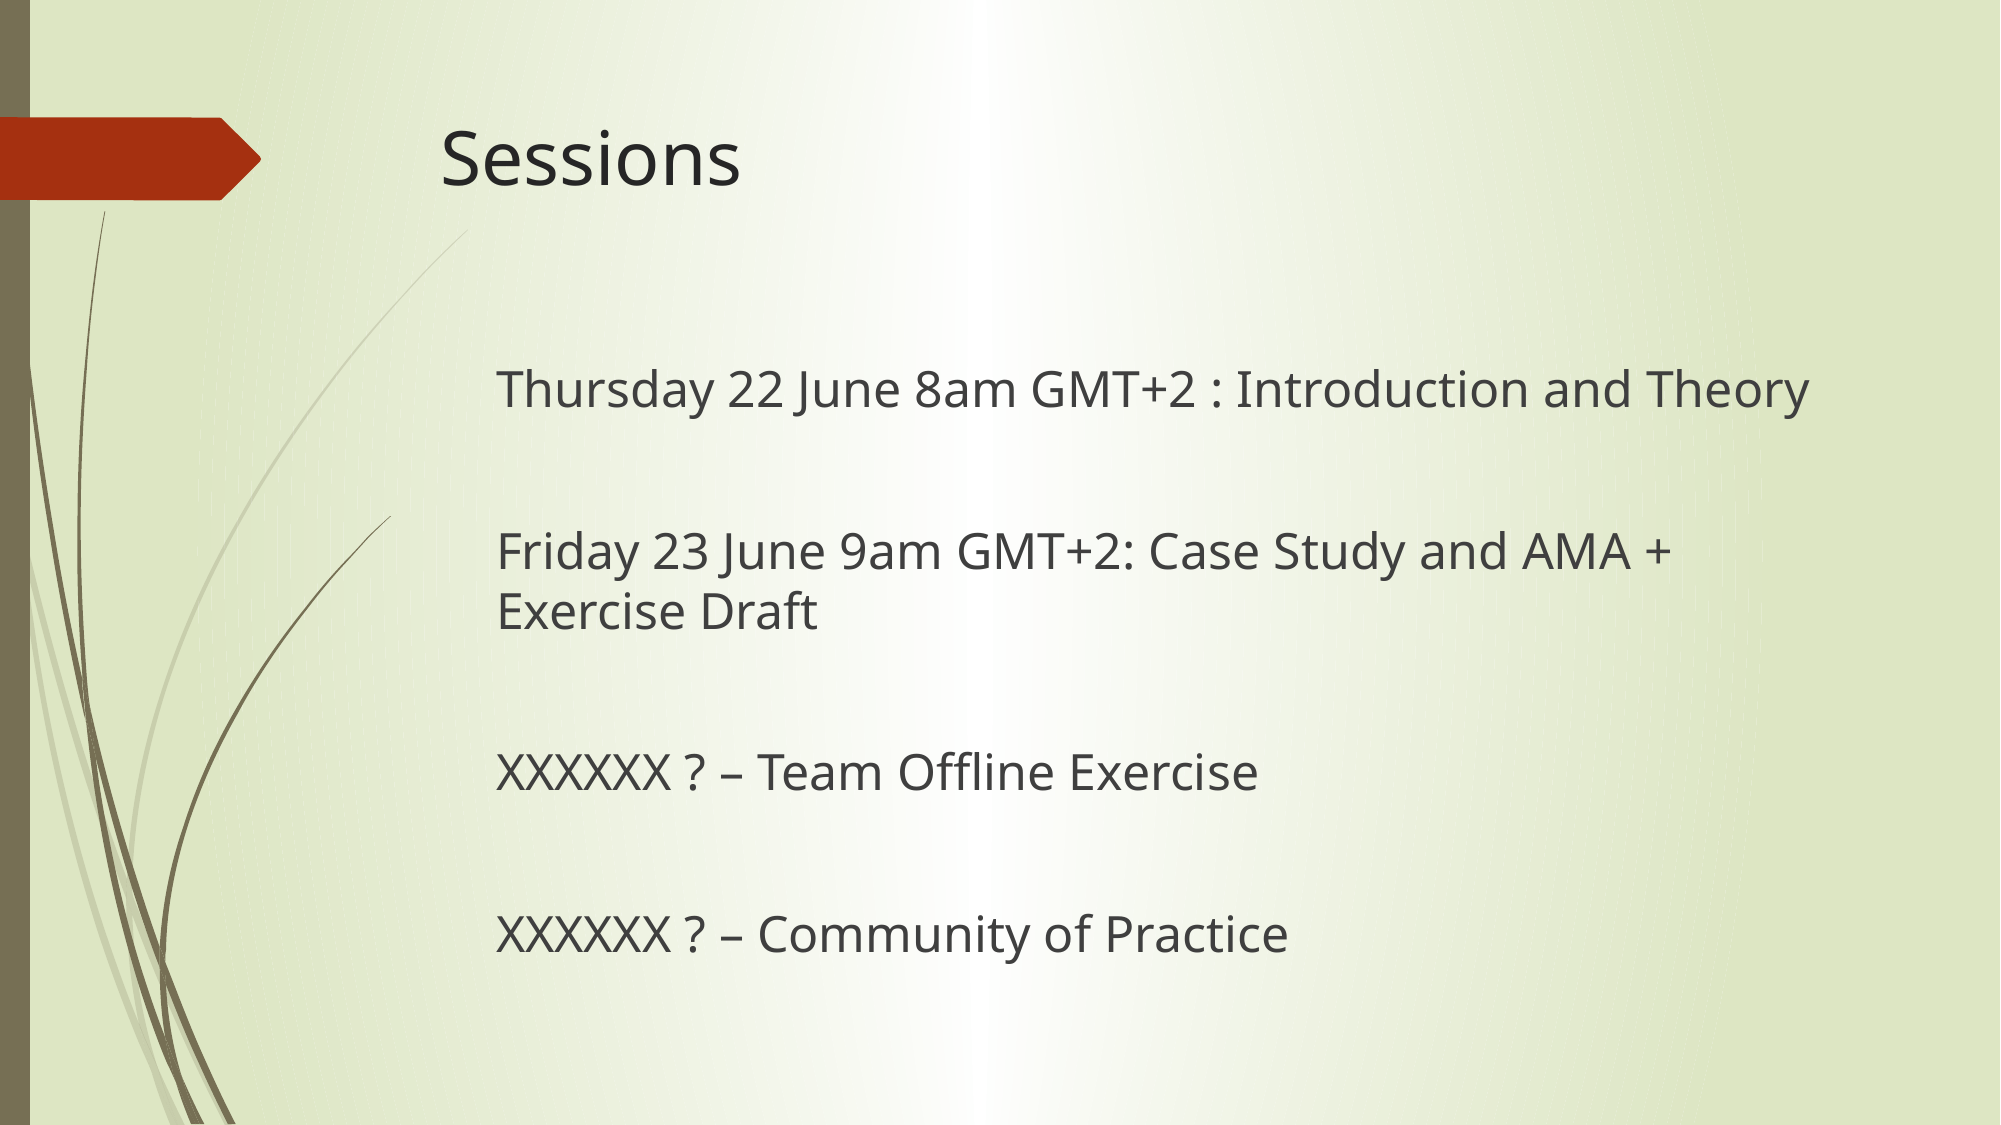

# Sessions
Thursday 22 June 8am GMT+2 : Introduction and Theory
Friday 23 June 9am GMT+2: Case Study and AMA + Exercise Draft
XXXXXX ? – Team Offline Exercise
XXXXXX ? – Community of Practice